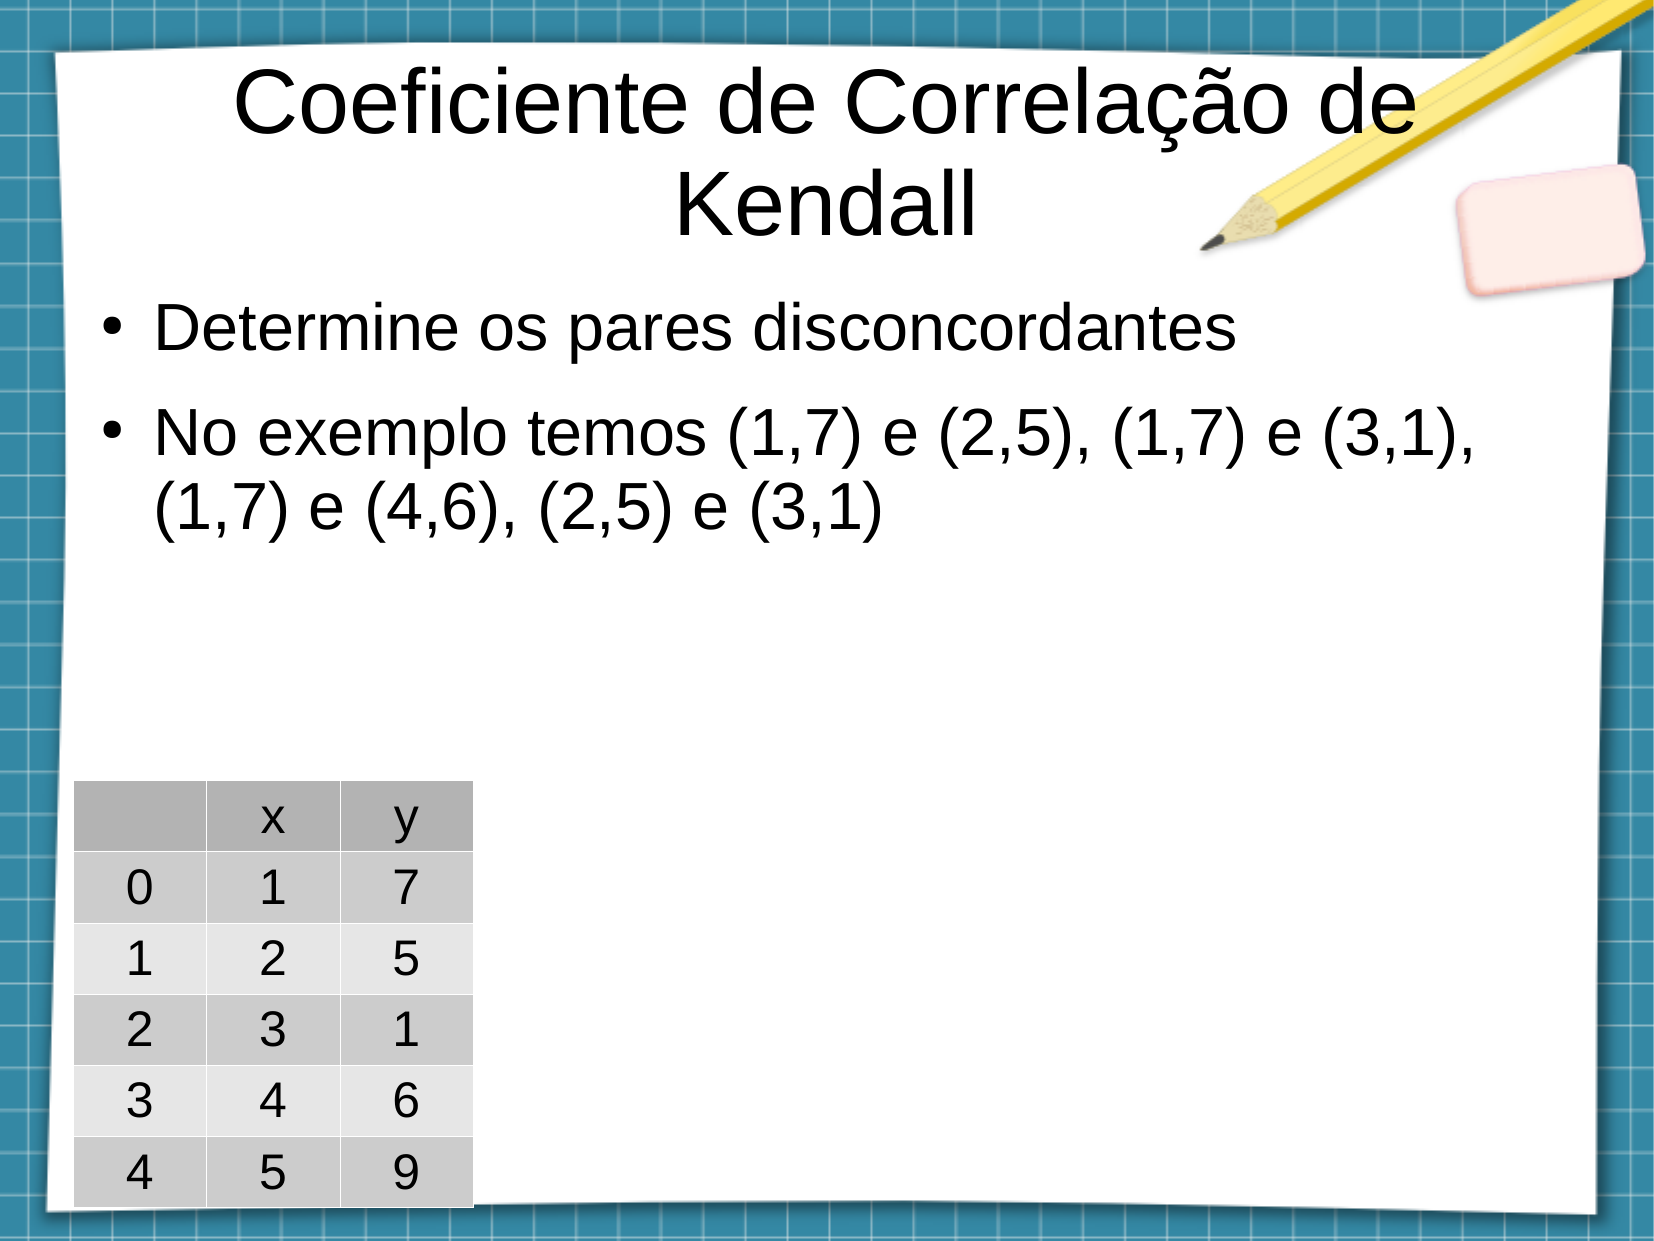

# Coeficiente de Correlação de Kendall
Determine os pares disconcordantes
No exemplo temos (1,7) e (2,5), (1,7) e (3,1), (1,7) e (4,6), (2,5) e (3,1)
| | x | y |
| --- | --- | --- |
| 0 | 1 | 7 |
| 1 | 2 | 5 |
| 2 | 3 | 1 |
| 3 | 4 | 6 |
| 4 | 5 | 9 |